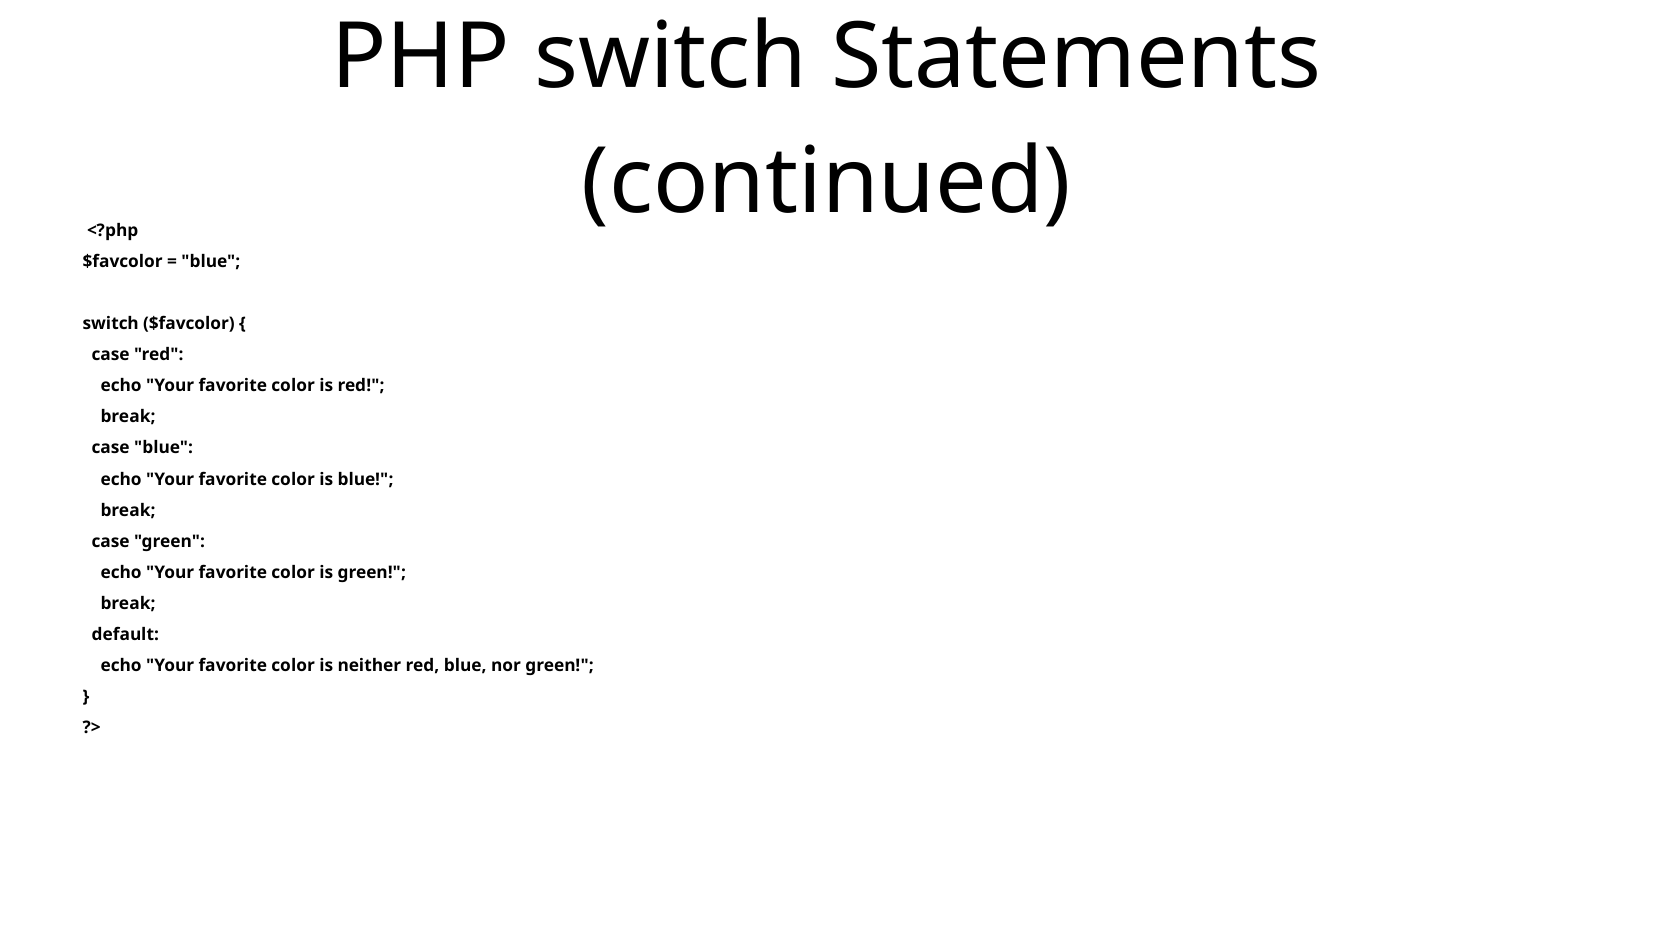

# PHP switch Statements (continued)
 <?php
$favcolor = "blue";
switch ($favcolor) {
 case "red":
 echo "Your favorite color is red!";
 break;
 case "blue":
 echo "Your favorite color is blue!";
 break;
 case "green":
 echo "Your favorite color is green!";
 break;
 default:
 echo "Your favorite color is neither red, blue, nor green!";
}
?>